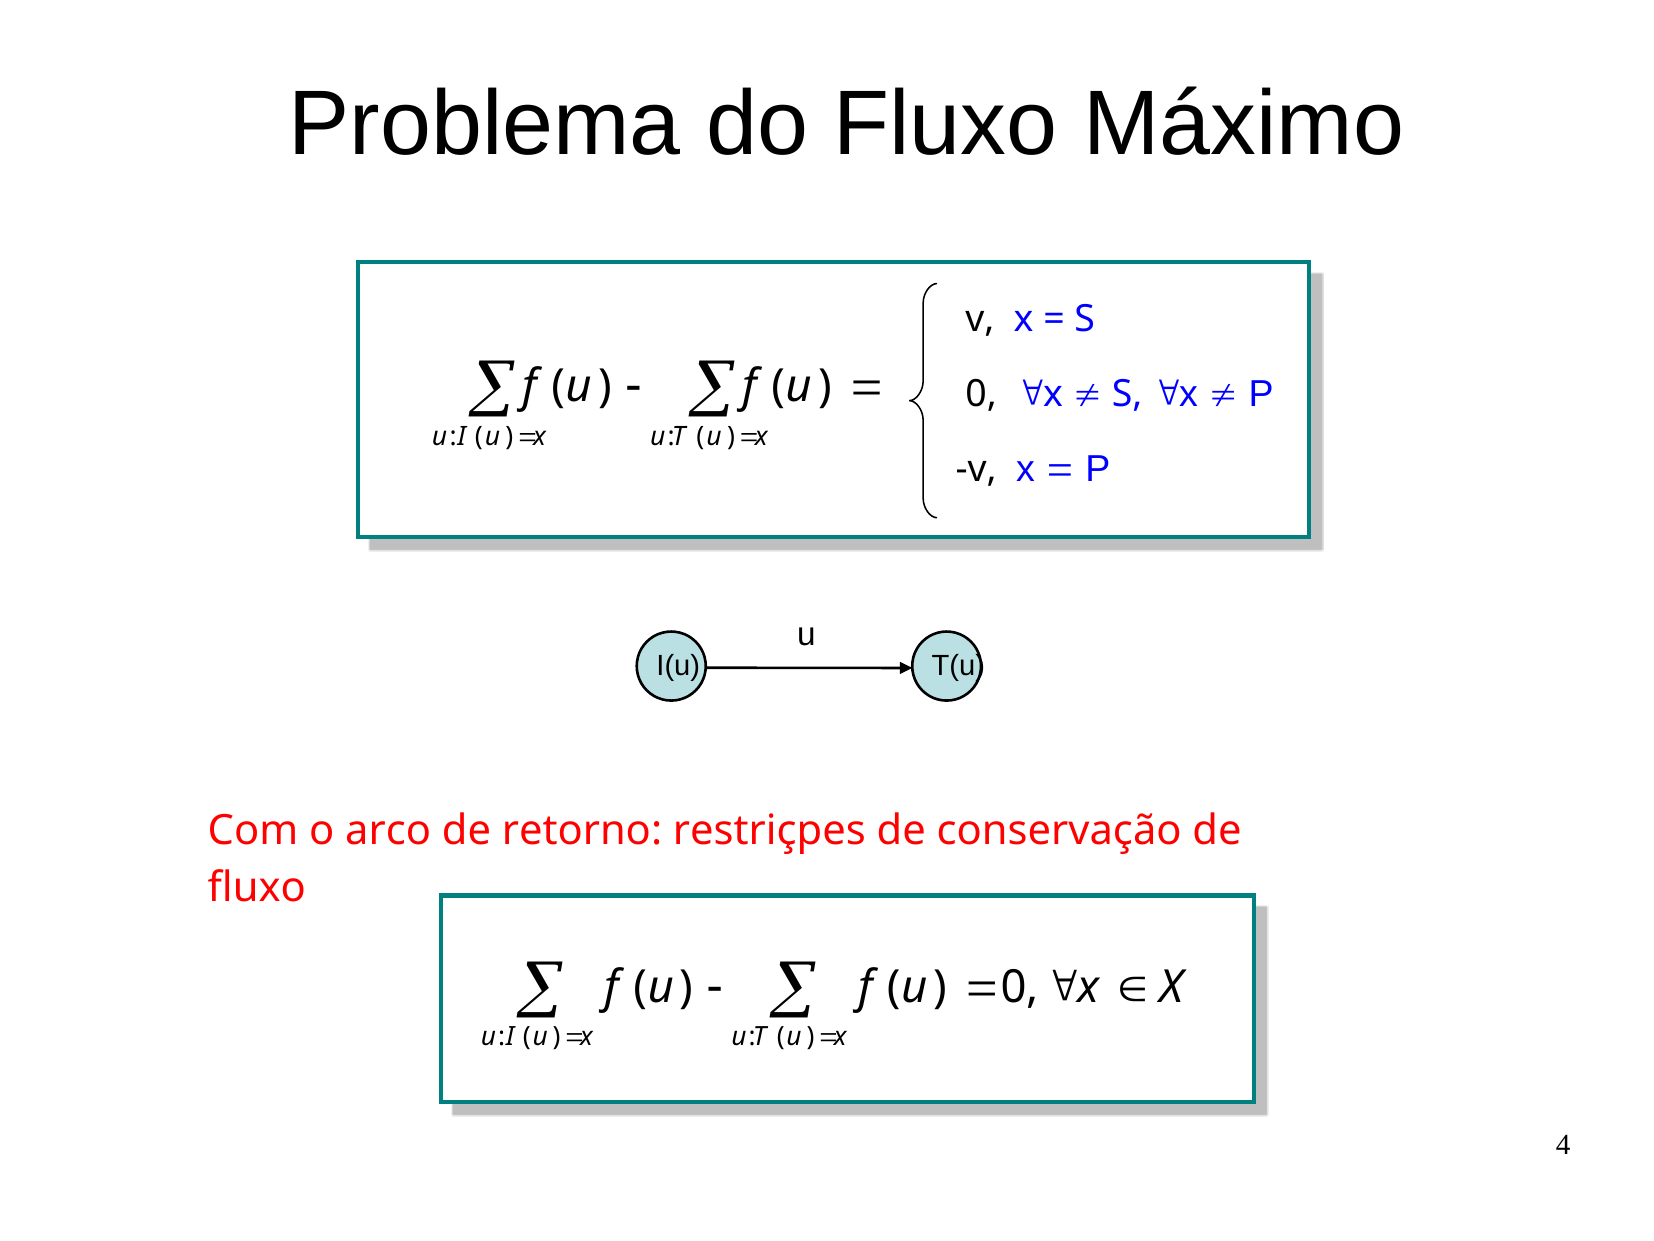

# Problema do Fluxo Máximo
 v, x = S
 0, x  S, x  P
-v, x = P
u
I(u)‏
T(u)‏
Com o arco de retorno: restriçpes de conservação de fluxo
4